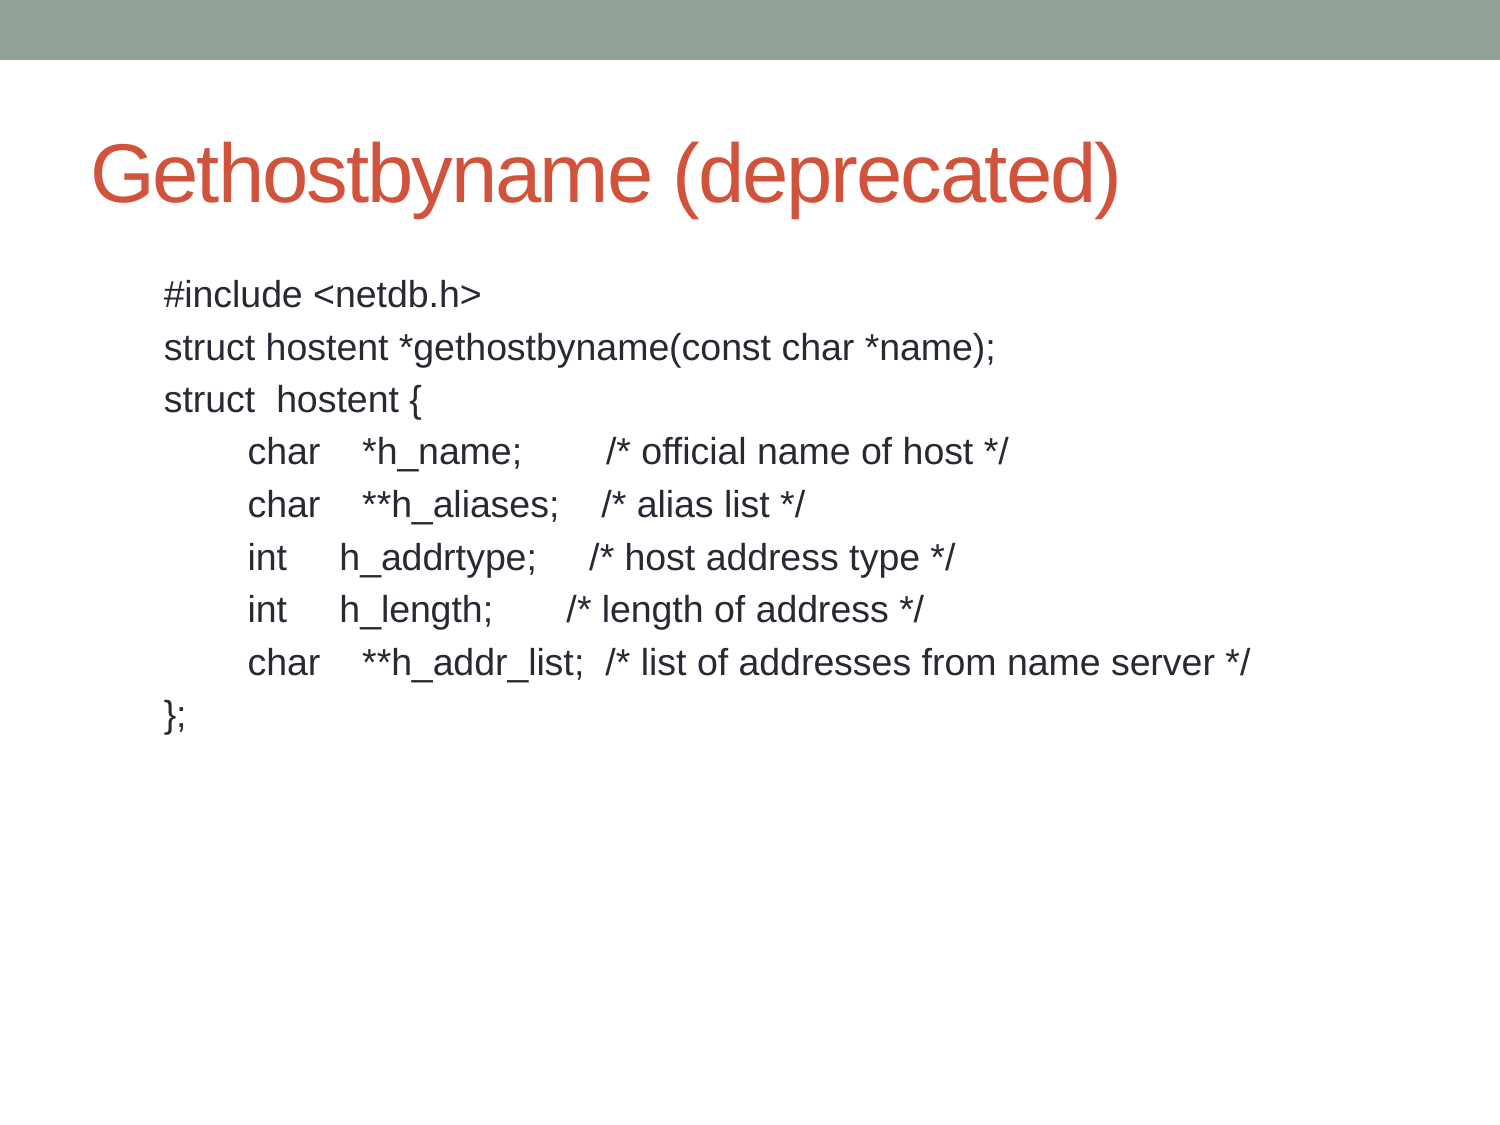

# Gethostbyname (deprecated)
	#include <netdb.h>
	struct hostent *gethostbyname(const char *name);
	struct hostent {
	 char *h_name; /* official name of host */
	 char **h_aliases; /* alias list */
	 int h_addrtype; /* host address type */
	 int h_length; /* length of address */
	 char **h_addr_list; /* list of addresses from name server */
	};